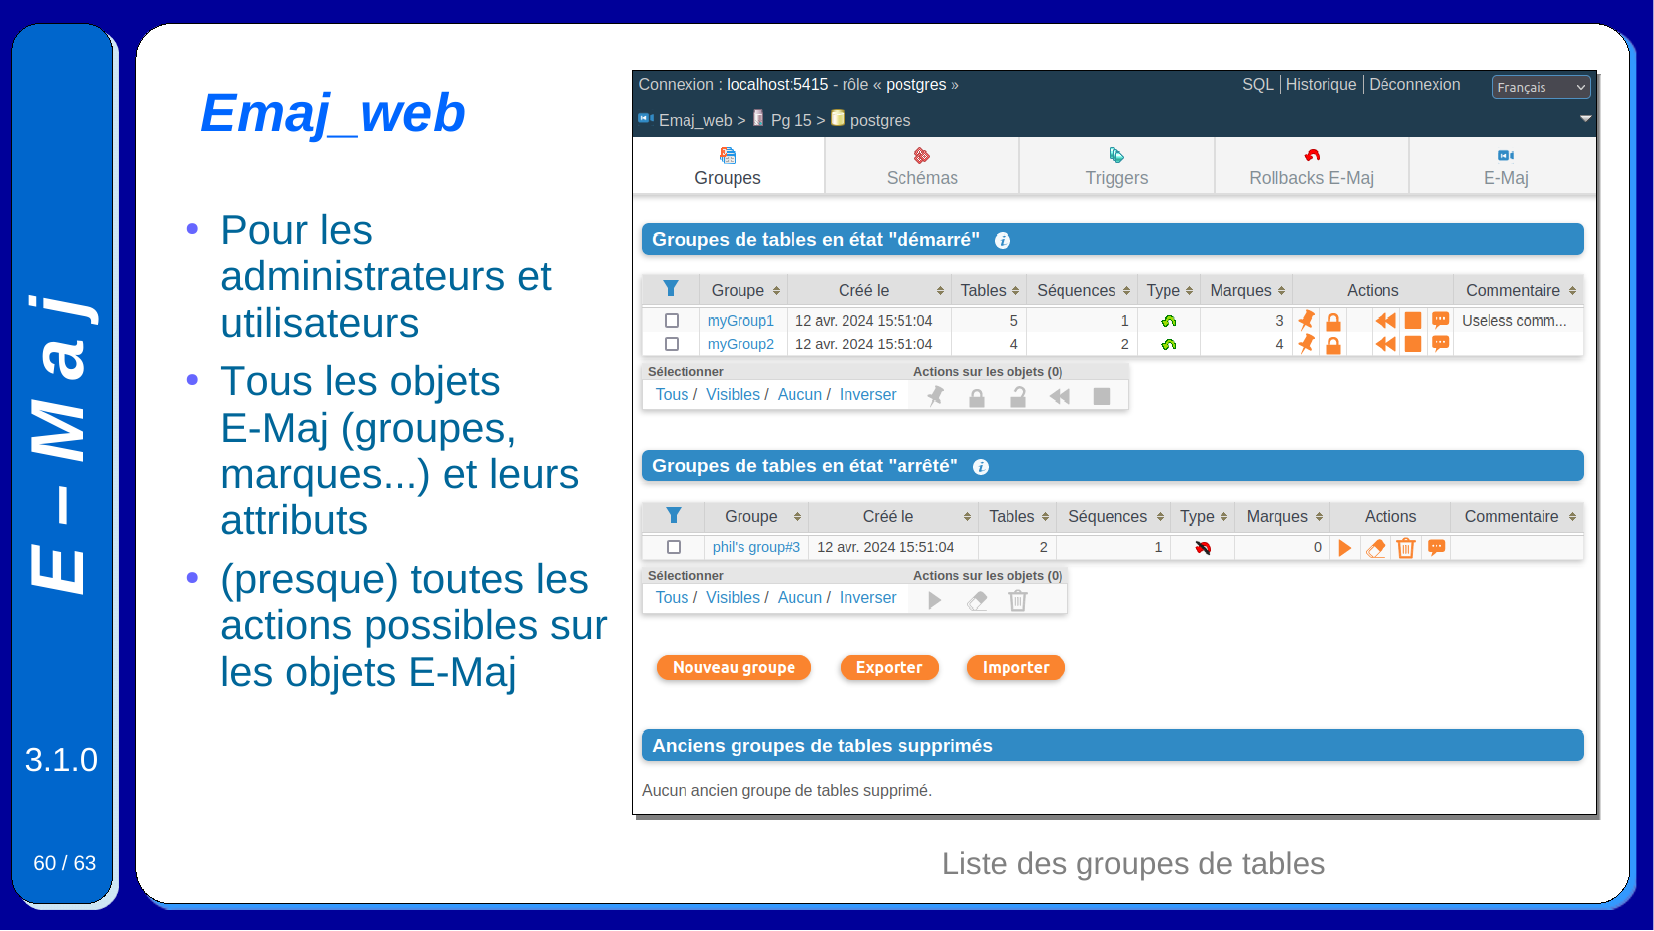

# Emaj_web
Pour les administrateurs et utilisateurs
Tous les objets
E-Maj (groupes, marques...) et leurs attributs
(presque) toutes les actions possibles sur les objets E-Maj
Liste des groupes de tables